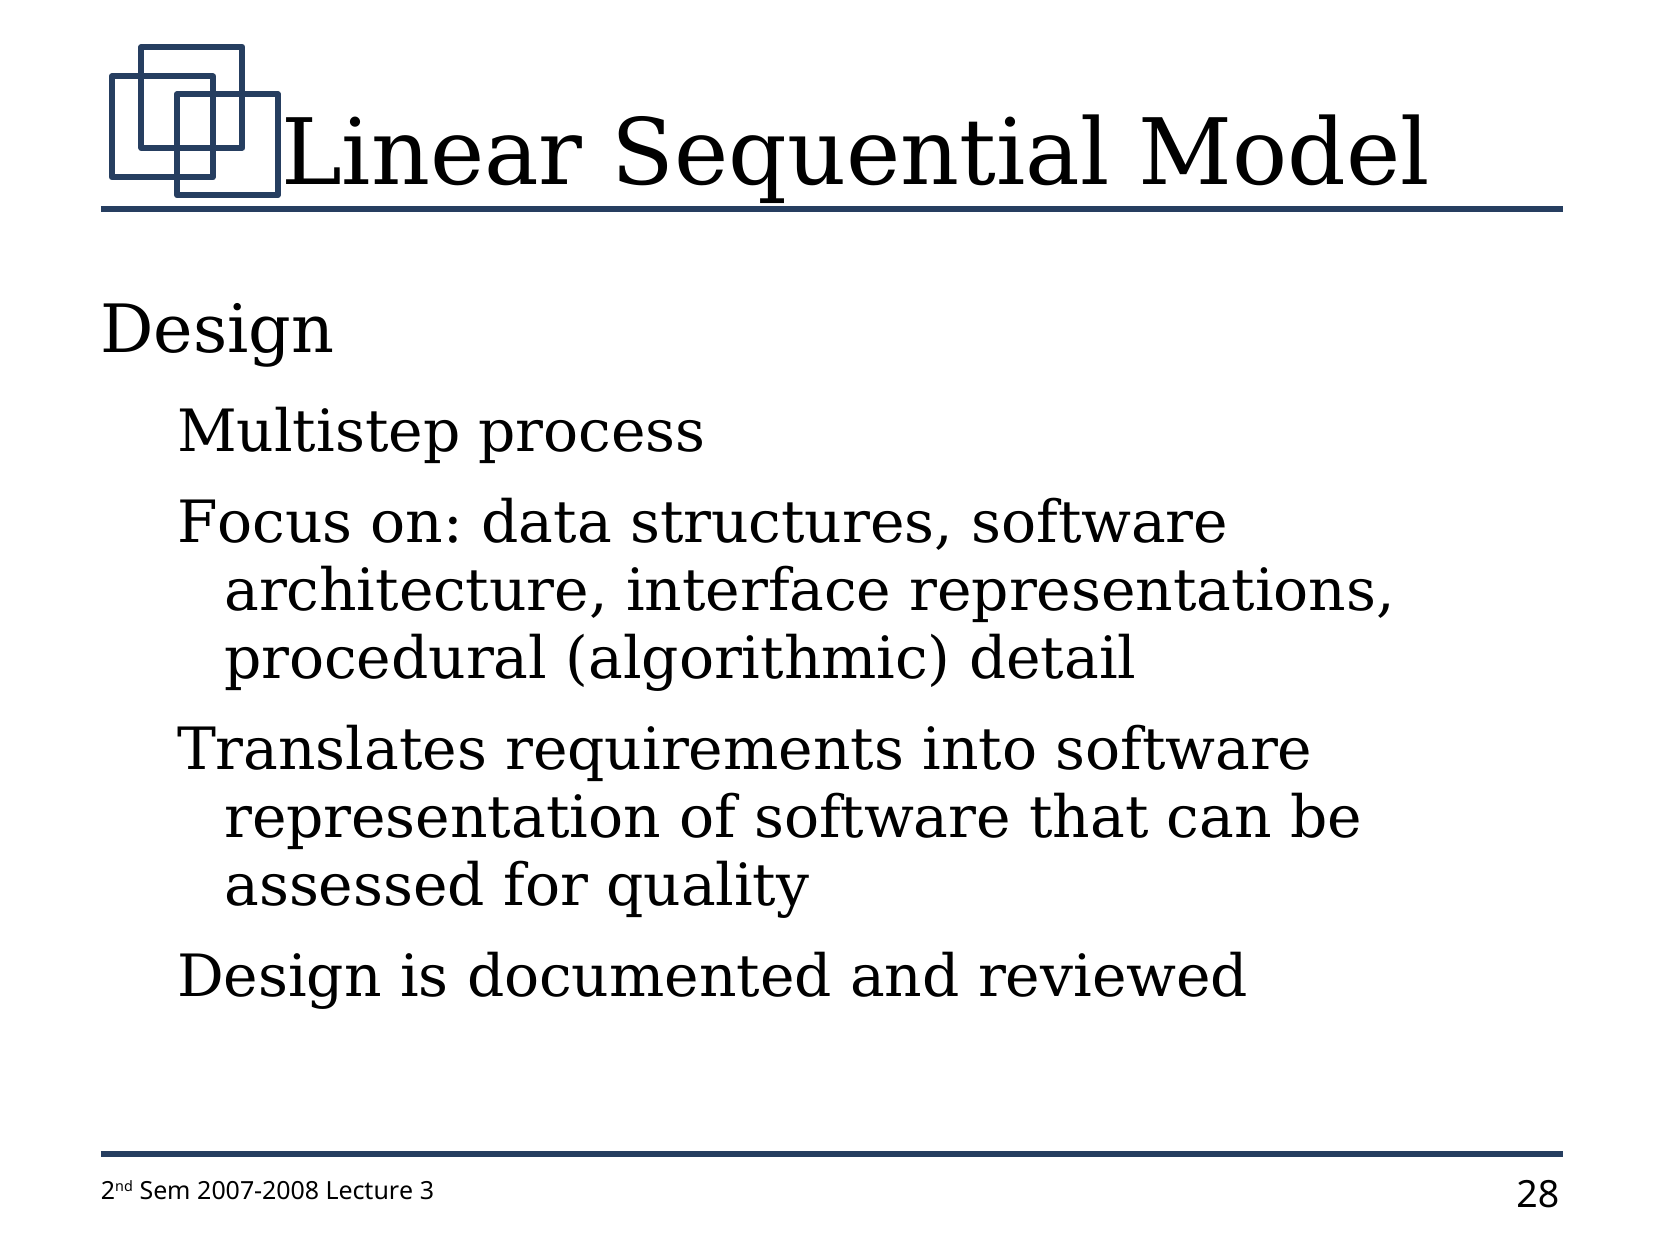

# Linear Sequential Model
Design
Multistep process
Focus on: data structures, software architecture, interface representations, procedural (algorithmic) detail
Translates requirements into software representation of software that can be assessed for quality
Design is documented and reviewed